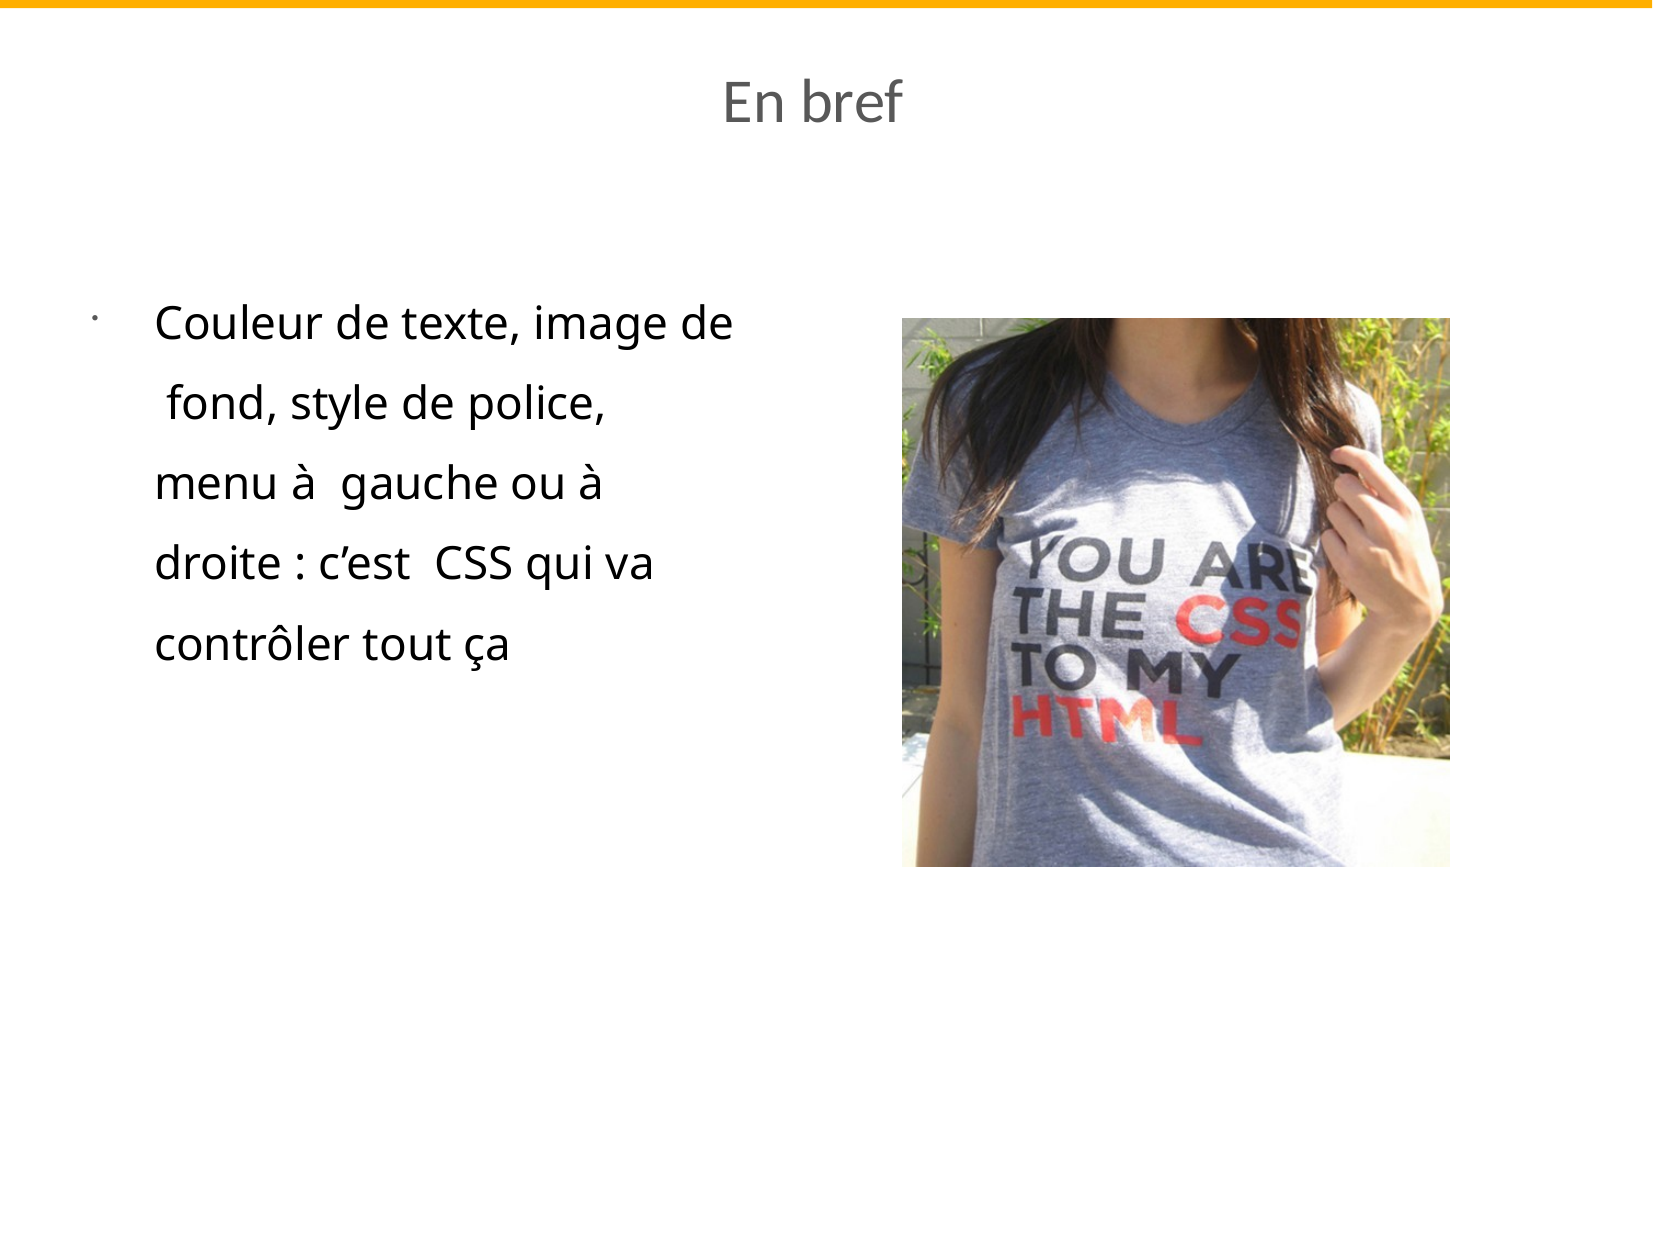

# En bref
Couleur de texte, image de fond, style de police, menu à gauche ou à droite : c’est CSS qui va contrôler tout ça